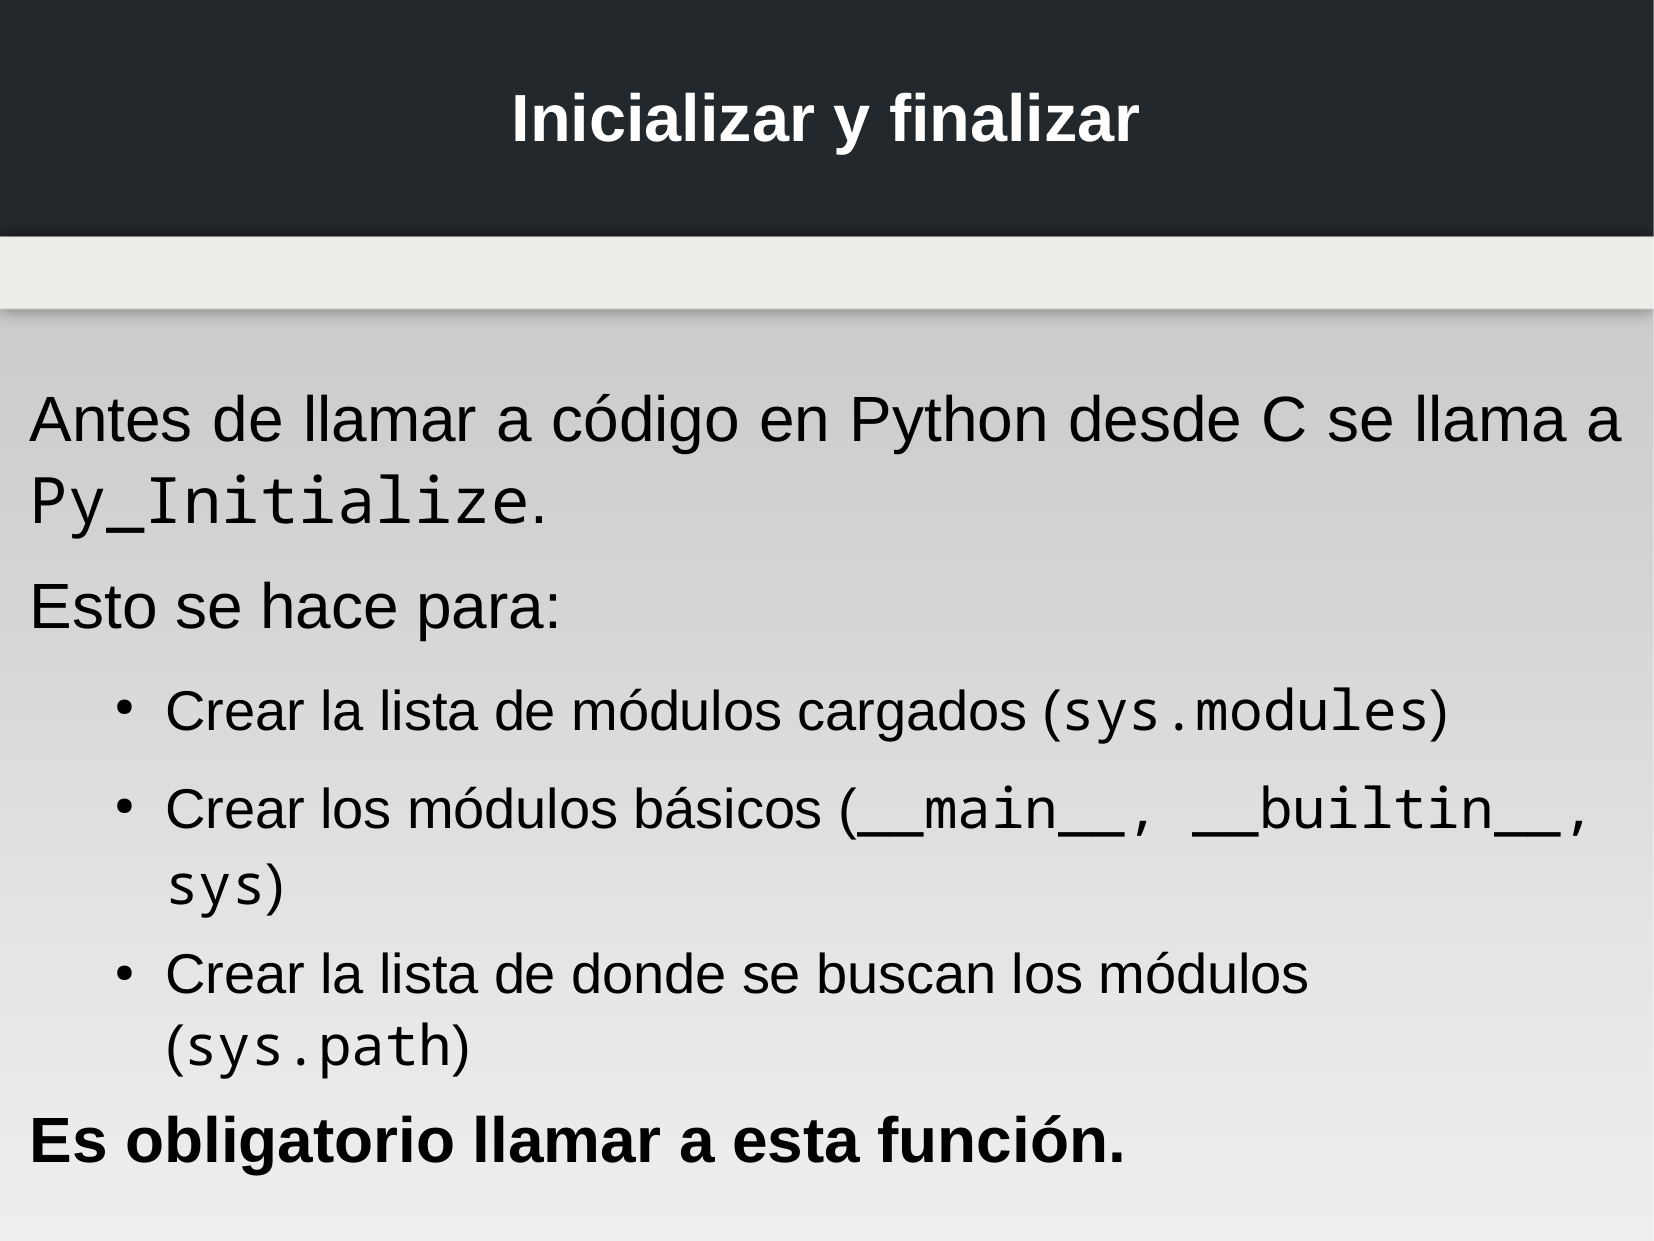

# Inicializar y finalizar
Antes de llamar a código en Python desde C se llama a Py_Initialize.
Esto se hace para:
Crear la lista de módulos cargados (sys.modules)
Crear los módulos básicos (__main__, __builtin__, sys)
Crear la lista de donde se buscan los módulos (sys.path)
Es obligatorio llamar a esta función.